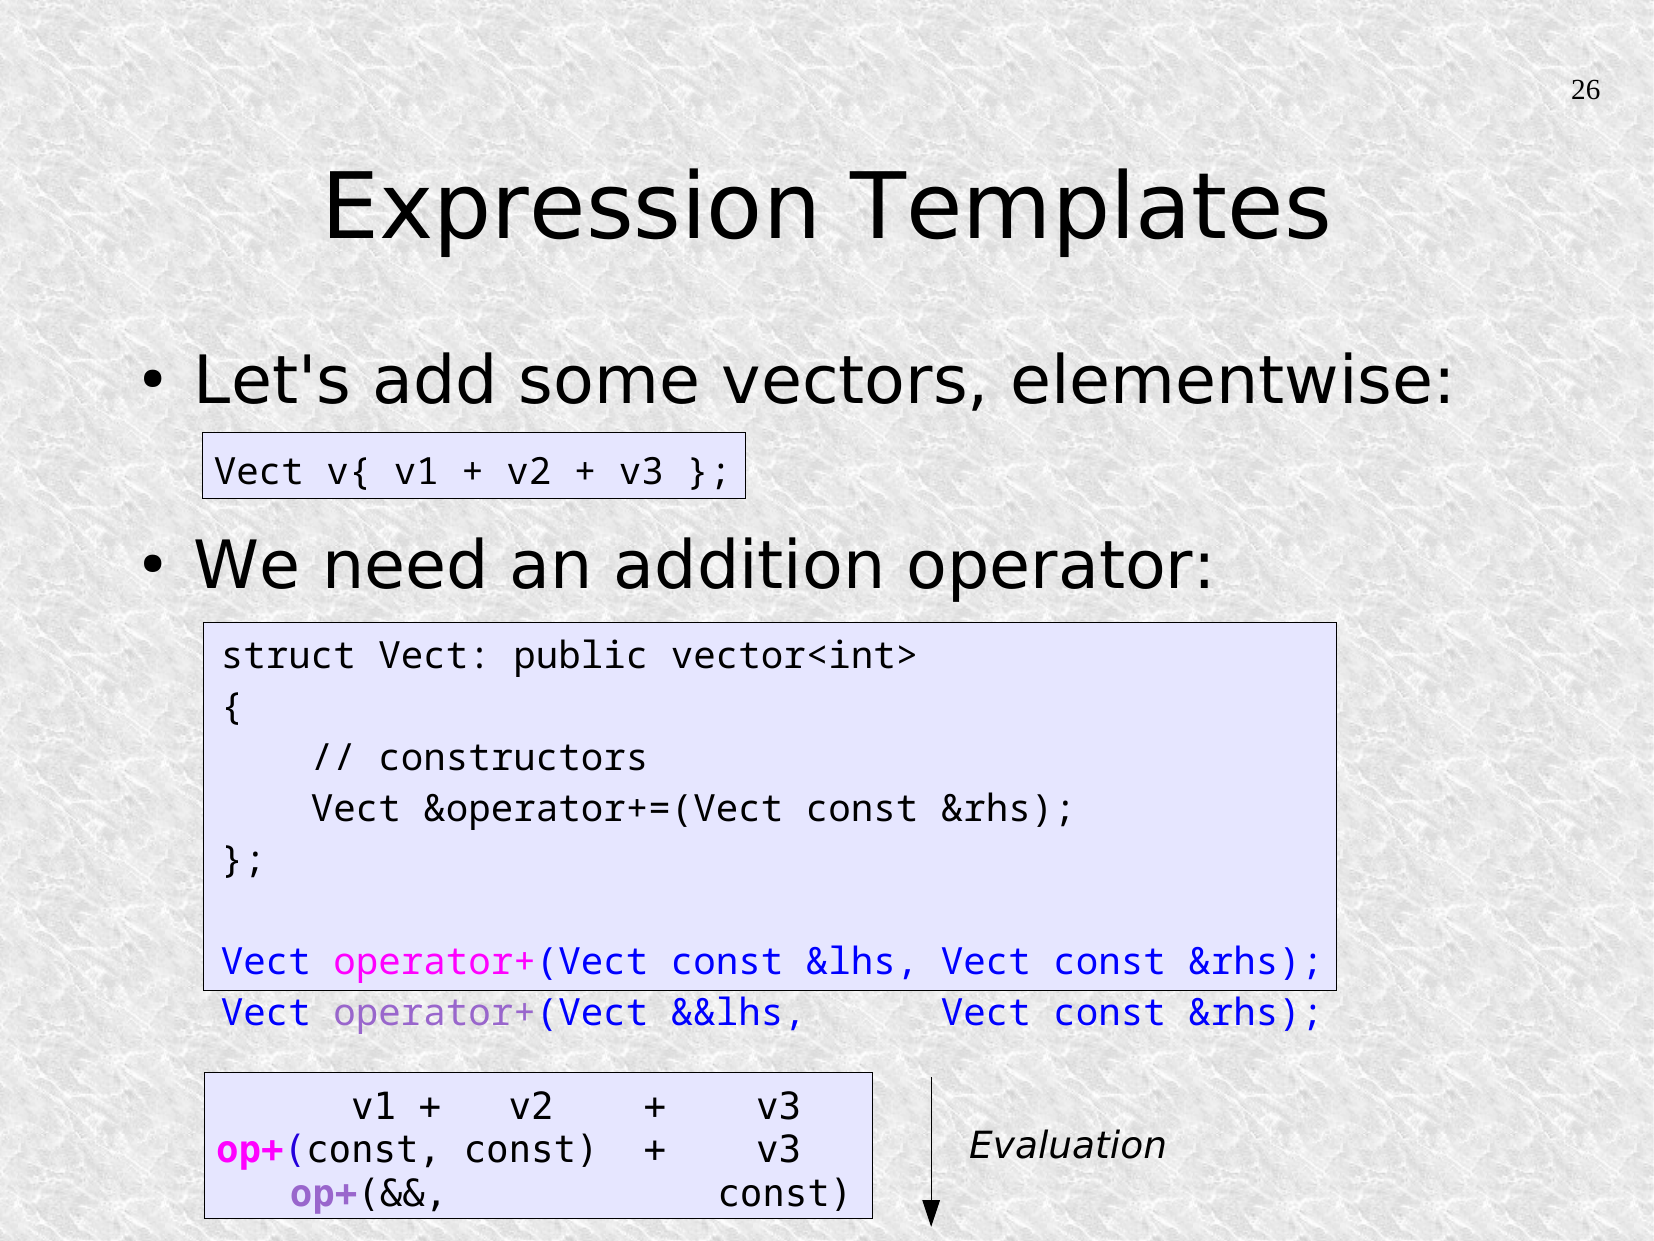

26
# Expression Templates
Let's add some vectors, elementwise:
We need an addition operator:
Vect v{ v1 + v2 + v3 };
struct Vect: public vector<int>
{
 // constructors
 Vect &operator+=(Vect const &rhs);
};
Vect operator+(Vect const &lhs, Vect const &rhs);
Vect operator+(Vect &&lhs, Vect const &rhs);
 v1 + v2 + v3
op+(const, const) + v3
	op+(&&, const)
Evaluation